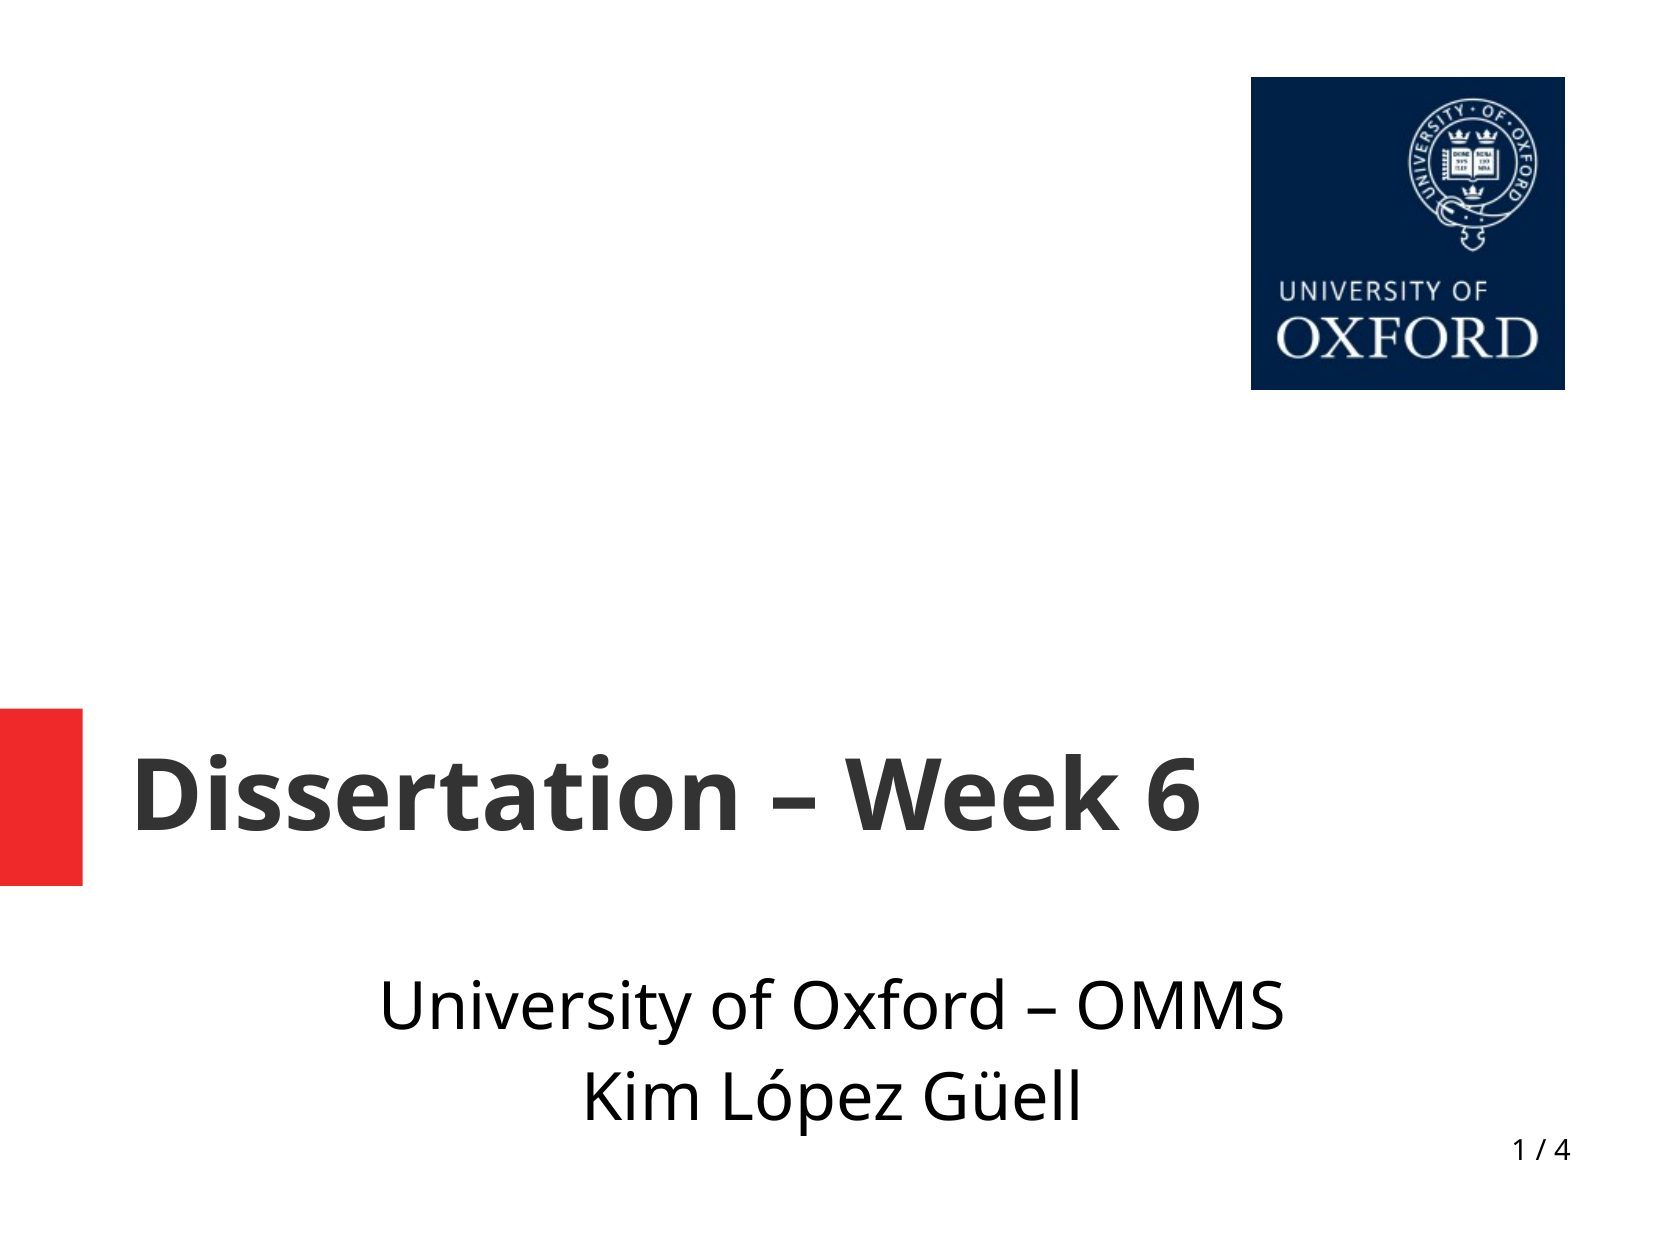

# Dissertation – Week 6
University of Oxford – OMMS
Kim López Güell
1